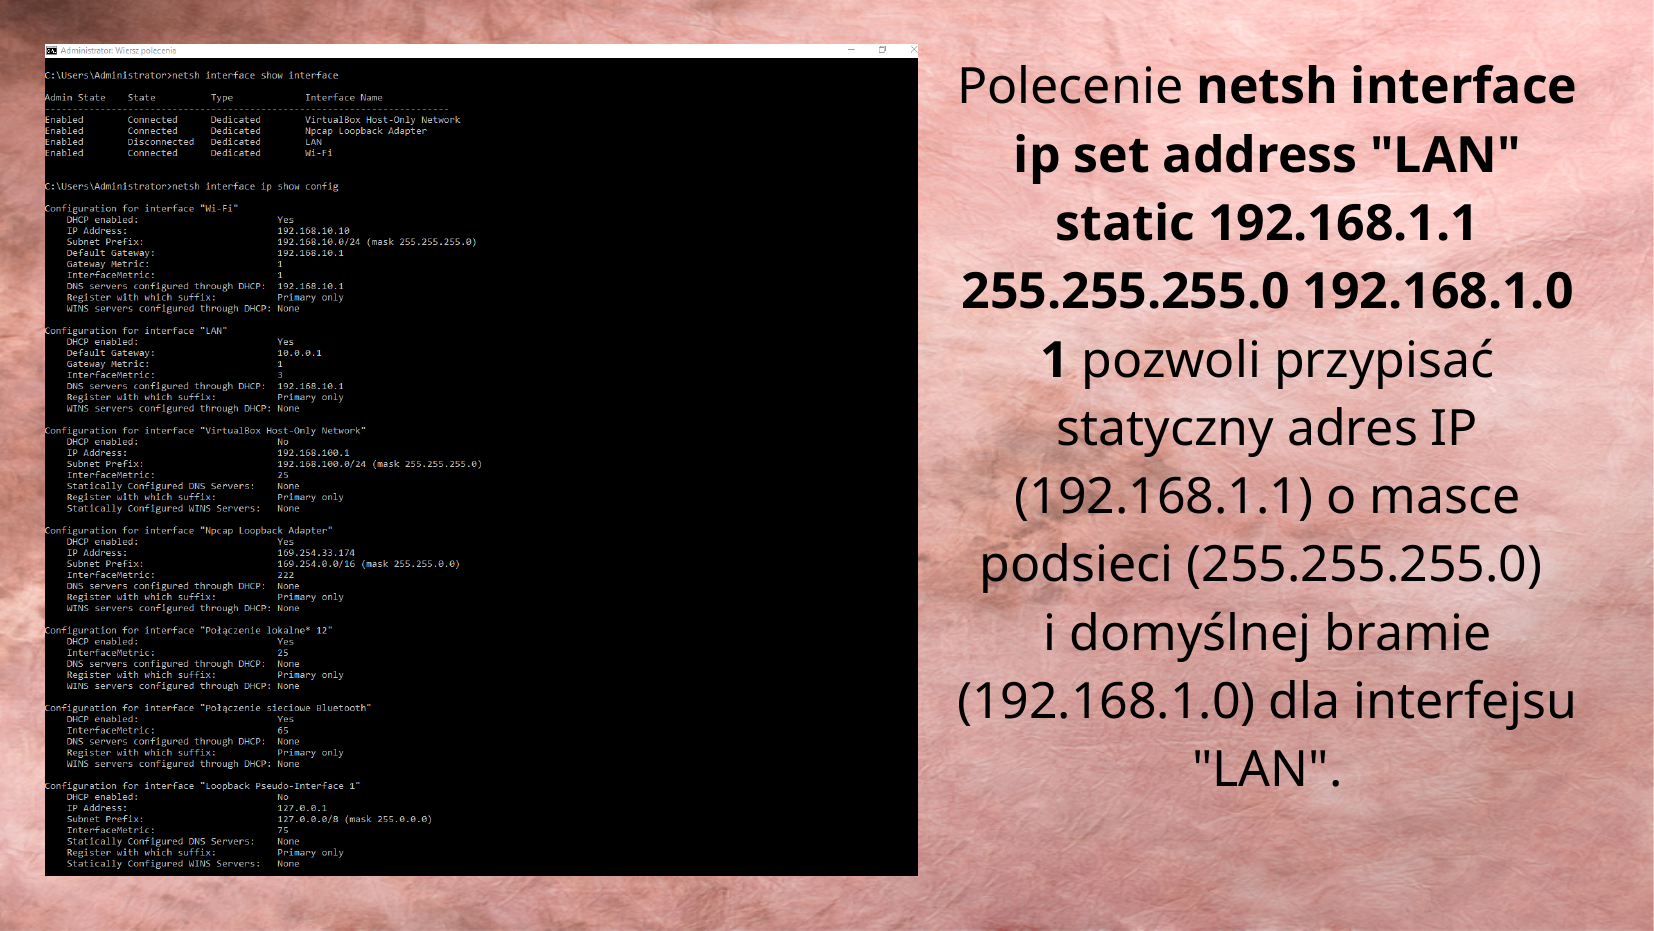

# Polecenie netsh interface ip set address "LAN" static 192.168.1.1 255.255.255.0 192.168.1.0 1 pozwoli przypisać statyczny adres IP (192.168.1.1) o masce podsieci (255.255.255.0) i domyślnej bramie (192.168.1.0) dla interfejsu "LAN".